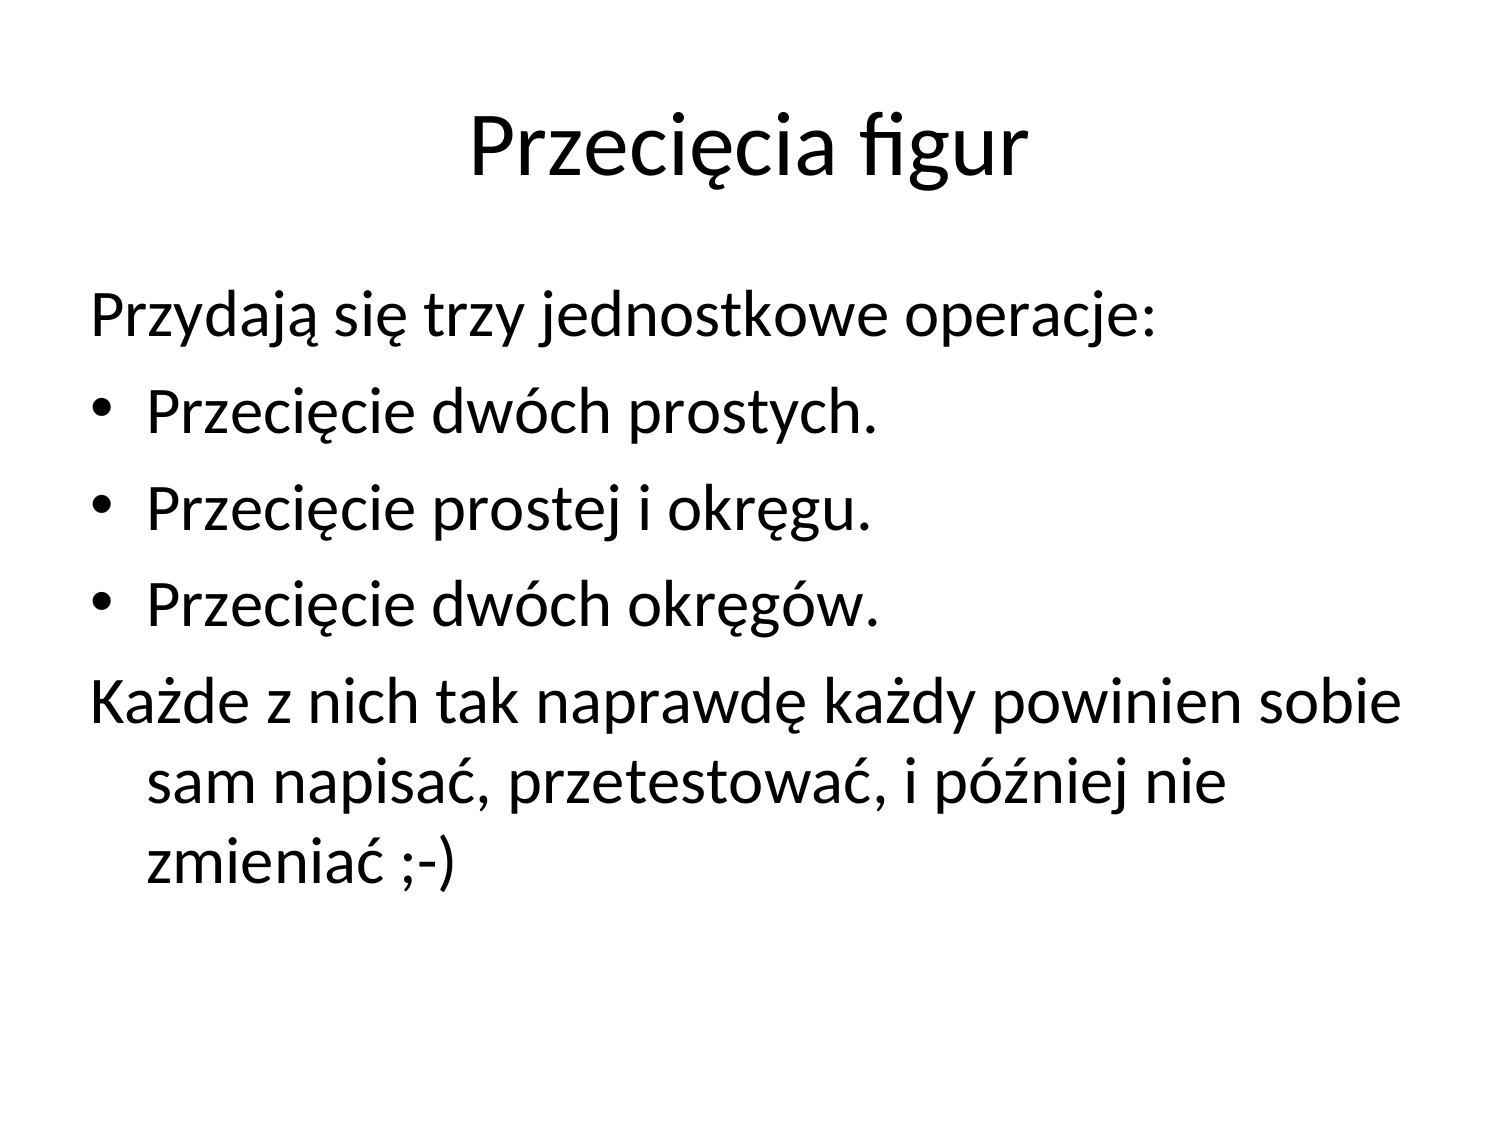

# Przecięcia figur
Przydają się trzy jednostkowe operacje:
Przecięcie dwóch prostych.
Przecięcie prostej i okręgu.
Przecięcie dwóch okręgów.
Każde z nich tak naprawdę każdy powinien sobie sam napisać, przetestować, i później nie zmieniać ;-)